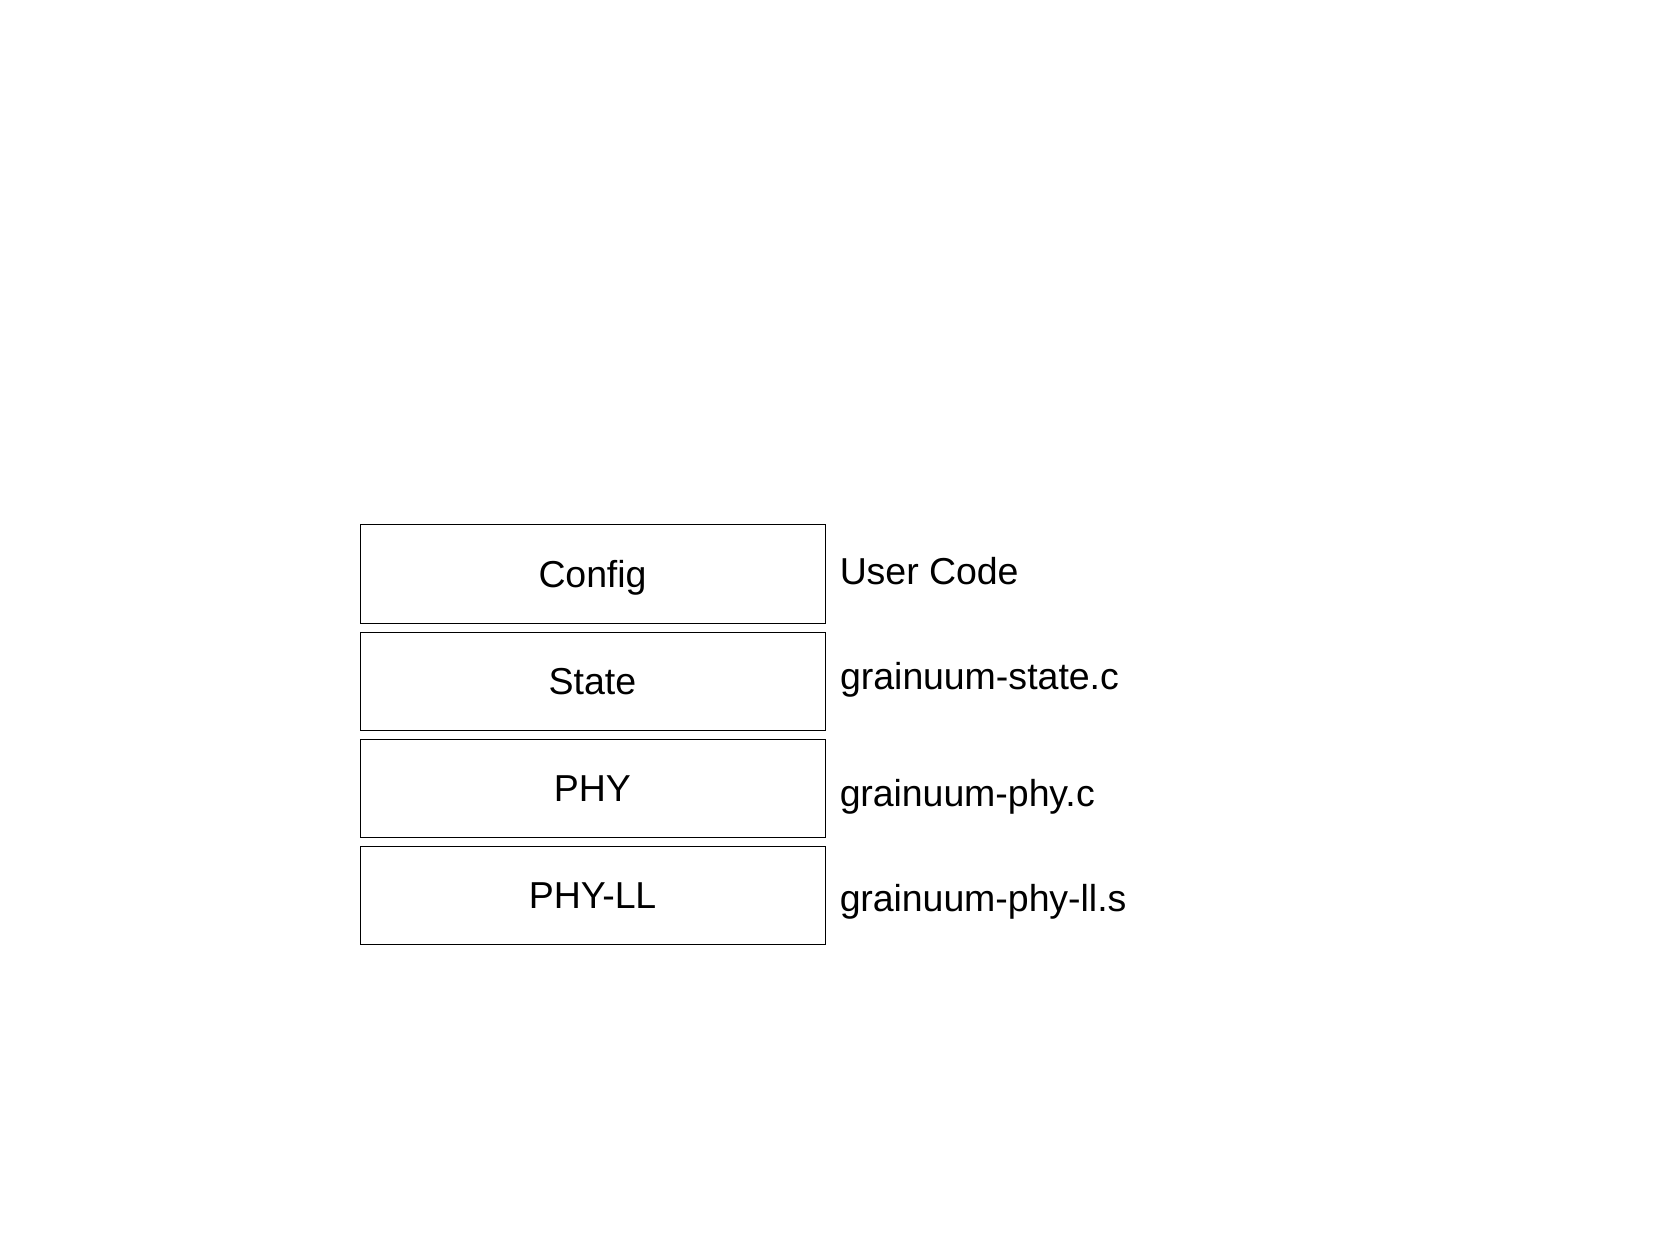

Config
User Code
State
grainuum-state.c
PHY
grainuum-phy.c
PHY-LL
grainuum-phy-ll.s